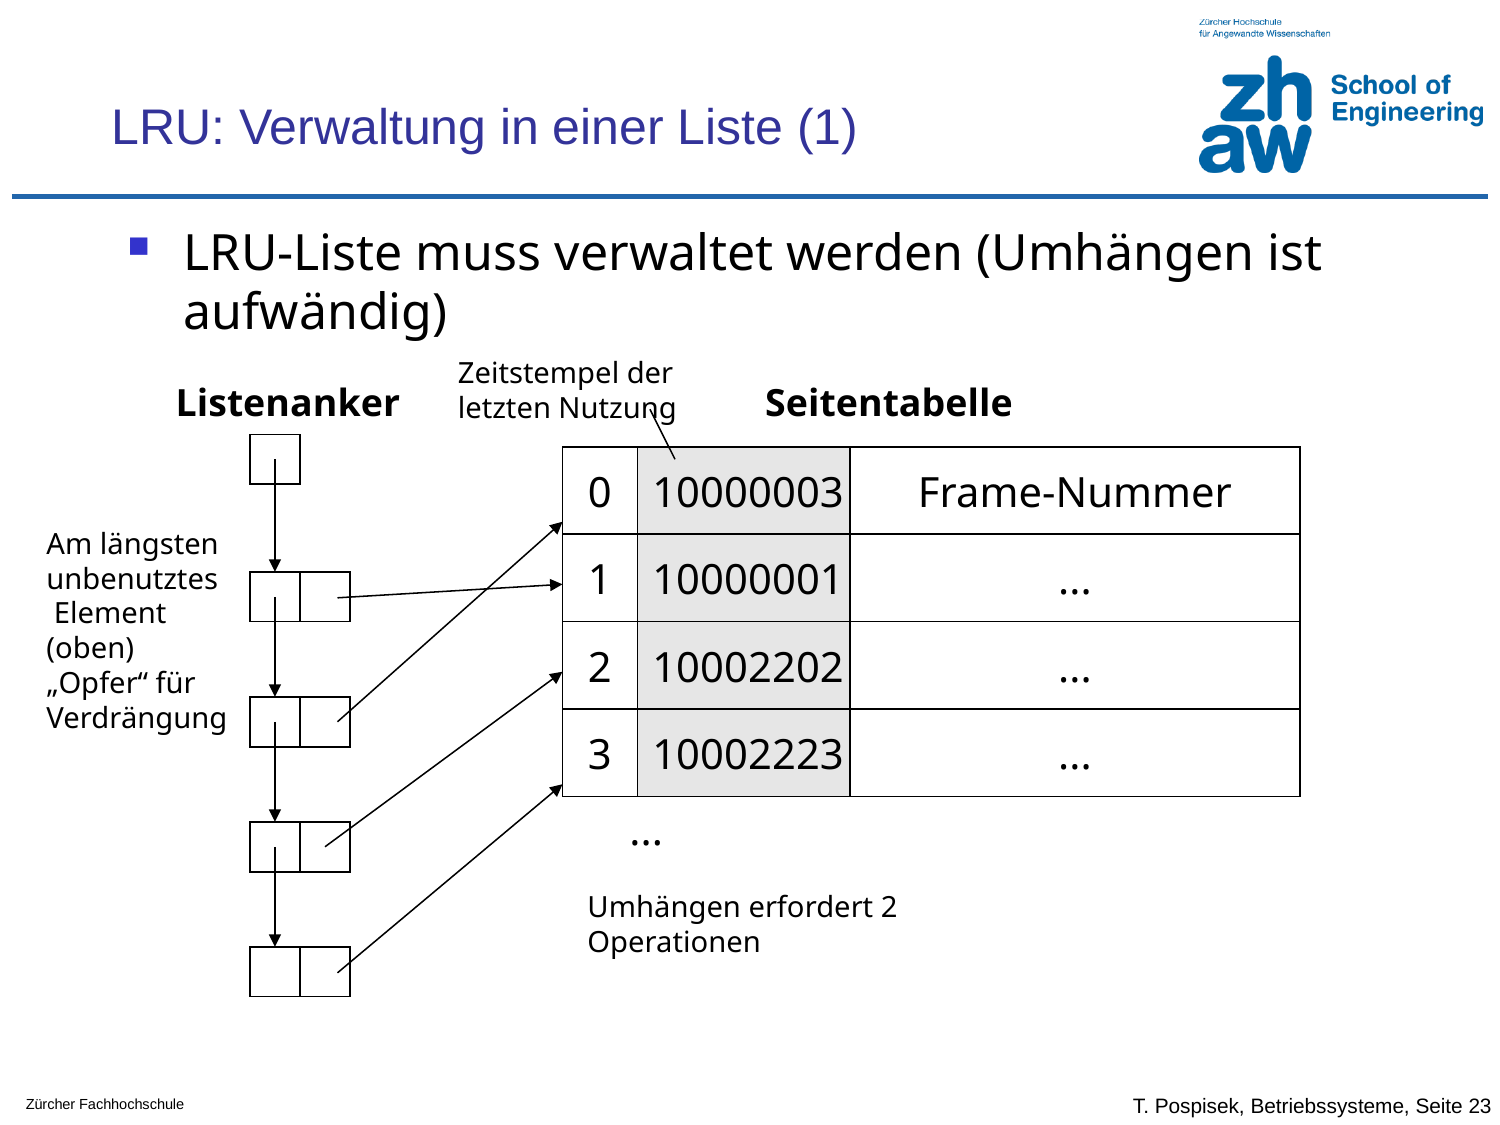

# LRU: Verwaltung in einer Liste (1)
LRU-Liste muss verwaltet werden (Umhängen ist aufwändig)
Zeitstempel der
letzten Nutzung
Listenanker
Seitentabelle
0
10000003
Frame-Nummer
Am längsten
unbenutztes
 Element
(oben)
„Opfer“ für
Verdrängung
1
10000001
...
2
10002202
...
3
10002223
...
...
Umhängen erfordert 2 Operationen